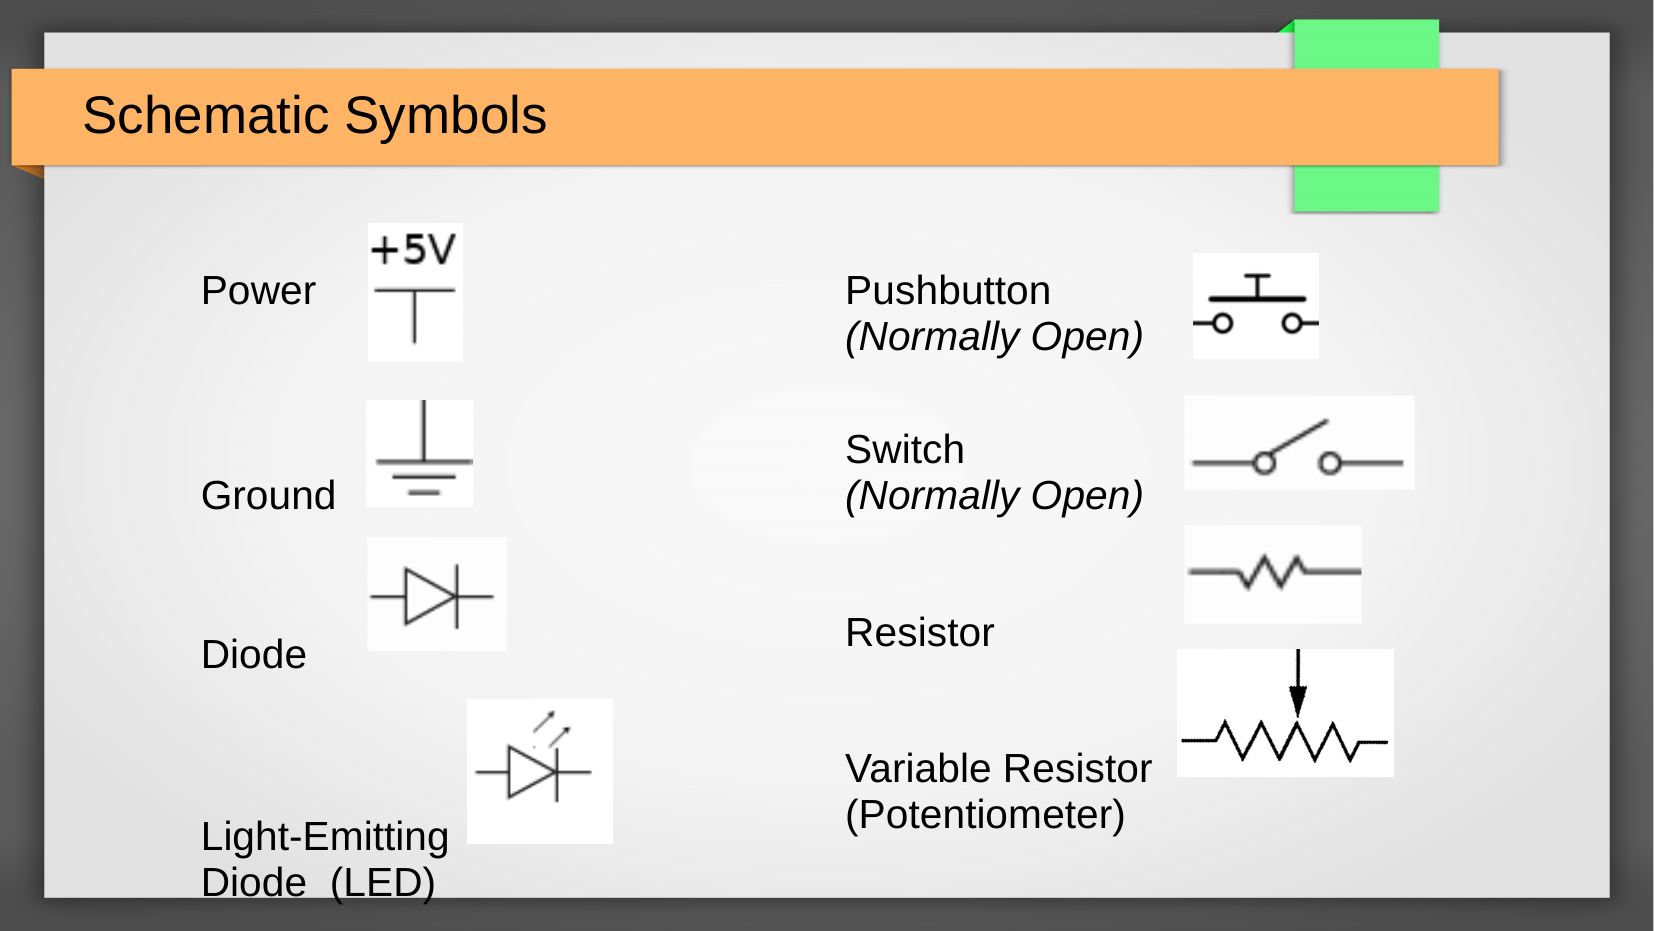

# Schematic Symbols
Power
Ground
Diode
Light-Emitting
Diode (LED)
Pushbutton
(Normally Open)
Switch
(Normally Open)
Resistor
Variable Resistor
(Potentiometer)